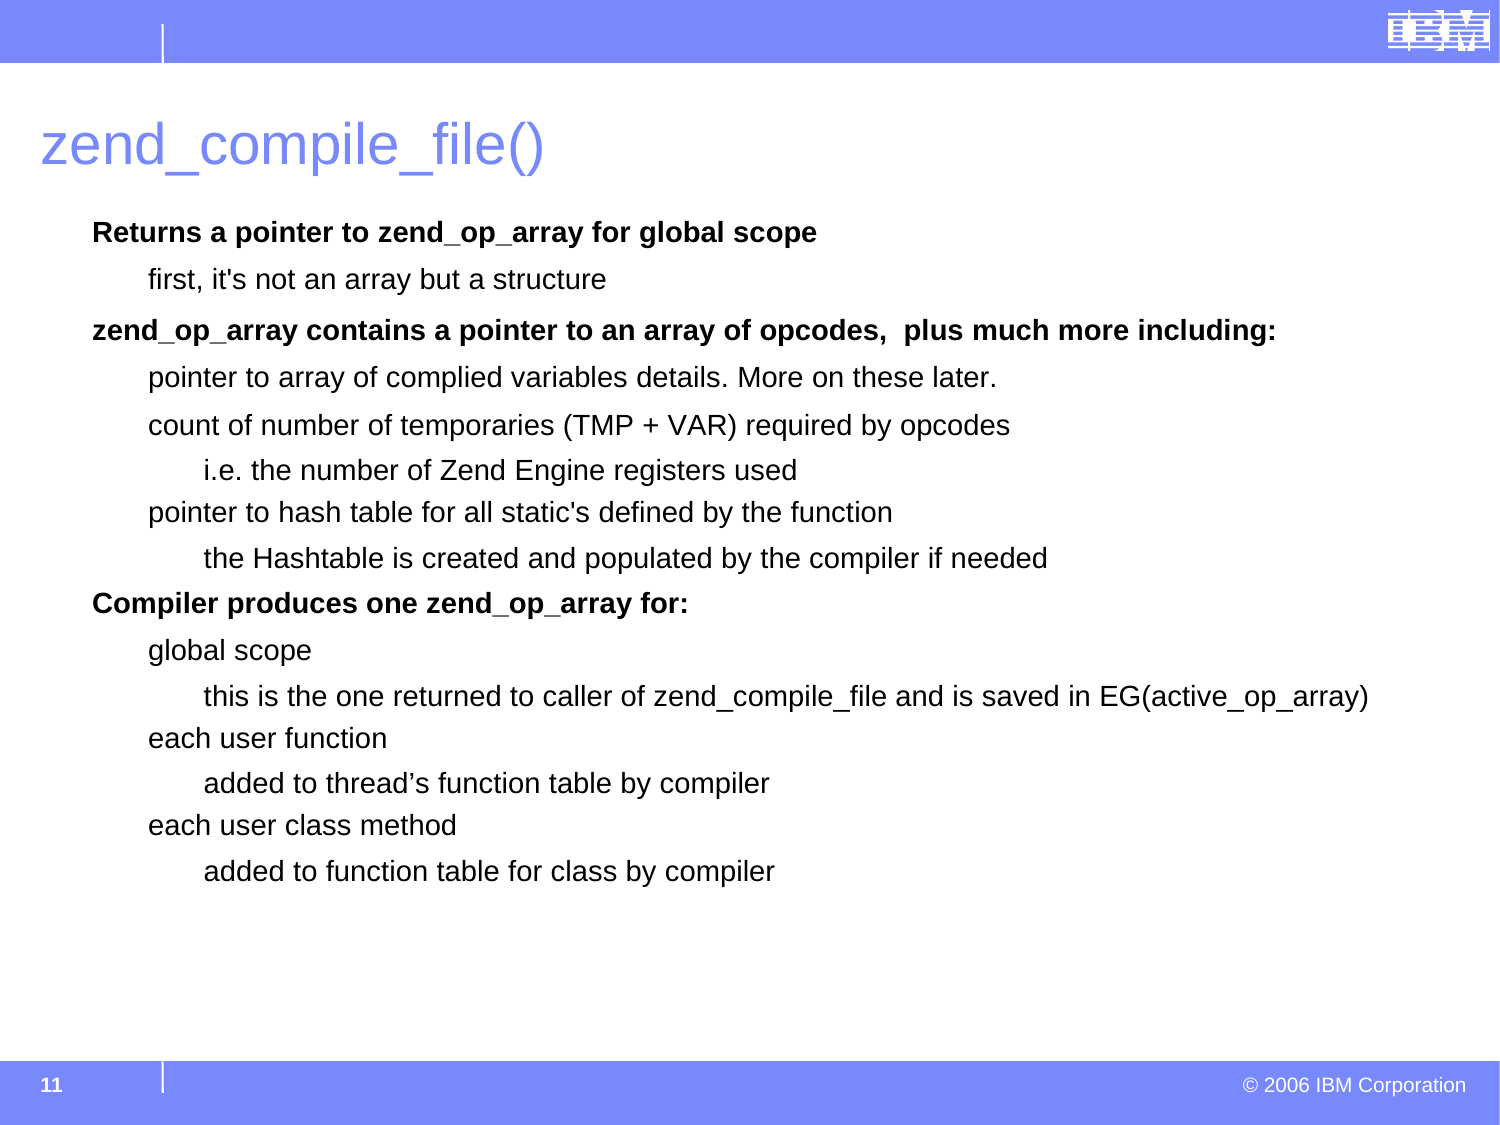

# zend_compile_file()‏
Returns a pointer to zend_op_array for global scope
first, it's not an array but a structure
zend_op_array contains a pointer to an array of opcodes, plus much more including:
pointer to array of complied variables details. More on these later.
count of number of temporaries (TMP + VAR) required by opcodes
i.e. the number of Zend Engine registers used
pointer to hash table for all static's defined by the function
the Hashtable is created and populated by the compiler if needed
Compiler produces one zend_op_array for:
global scope
this is the one returned to caller of zend_compile_file and is saved in EG(active_op_array)
each user function
added to thread’s function table by compiler
each user class method
added to function table for class by compiler
11